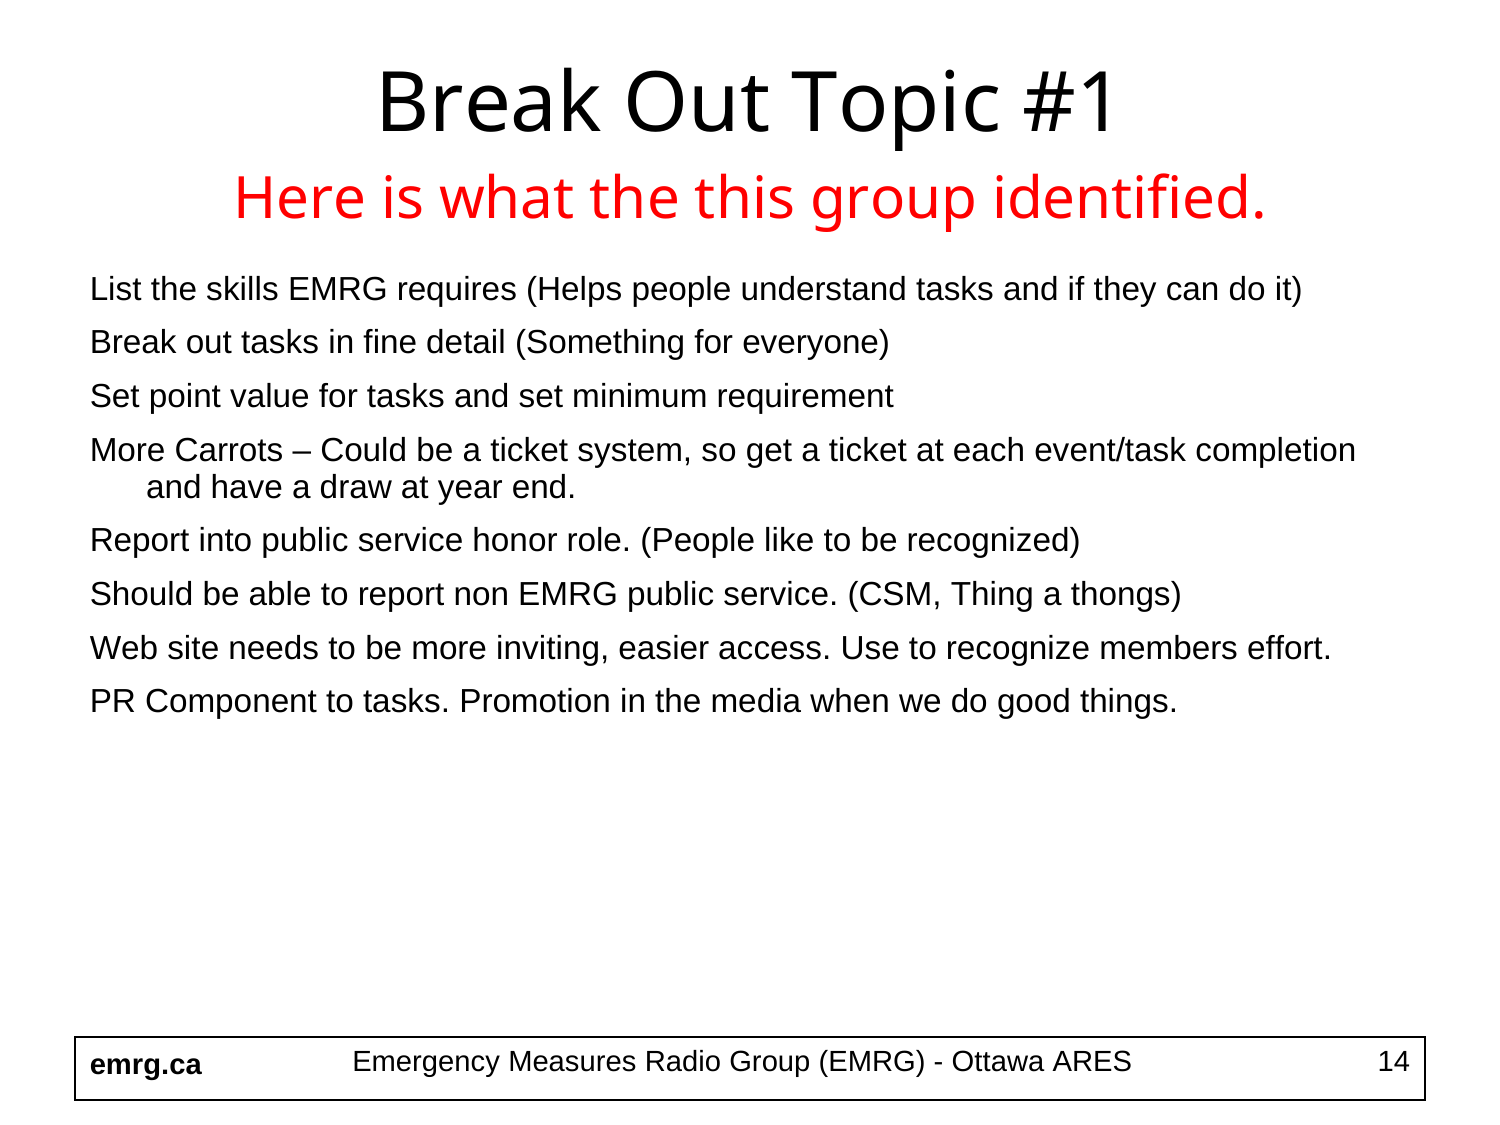

Break Out Topic #1
Here is what the this group identified.
# List the skills EMRG requires (Helps people understand tasks and if they can do it)
Break out tasks in fine detail (Something for everyone)
Set point value for tasks and set minimum requirement
More Carrots – Could be a ticket system, so get a ticket at each event/task completion and have a draw at year end.
Report into public service honor role. (People like to be recognized)
Should be able to report non EMRG public service. (CSM, Thing a thongs)
Web site needs to be more inviting, easier access. Use to recognize members effort.
PR Component to tasks. Promotion in the media when we do good things.
Emergency Measures Radio Group (EMRG) - Ottawa ARES
14